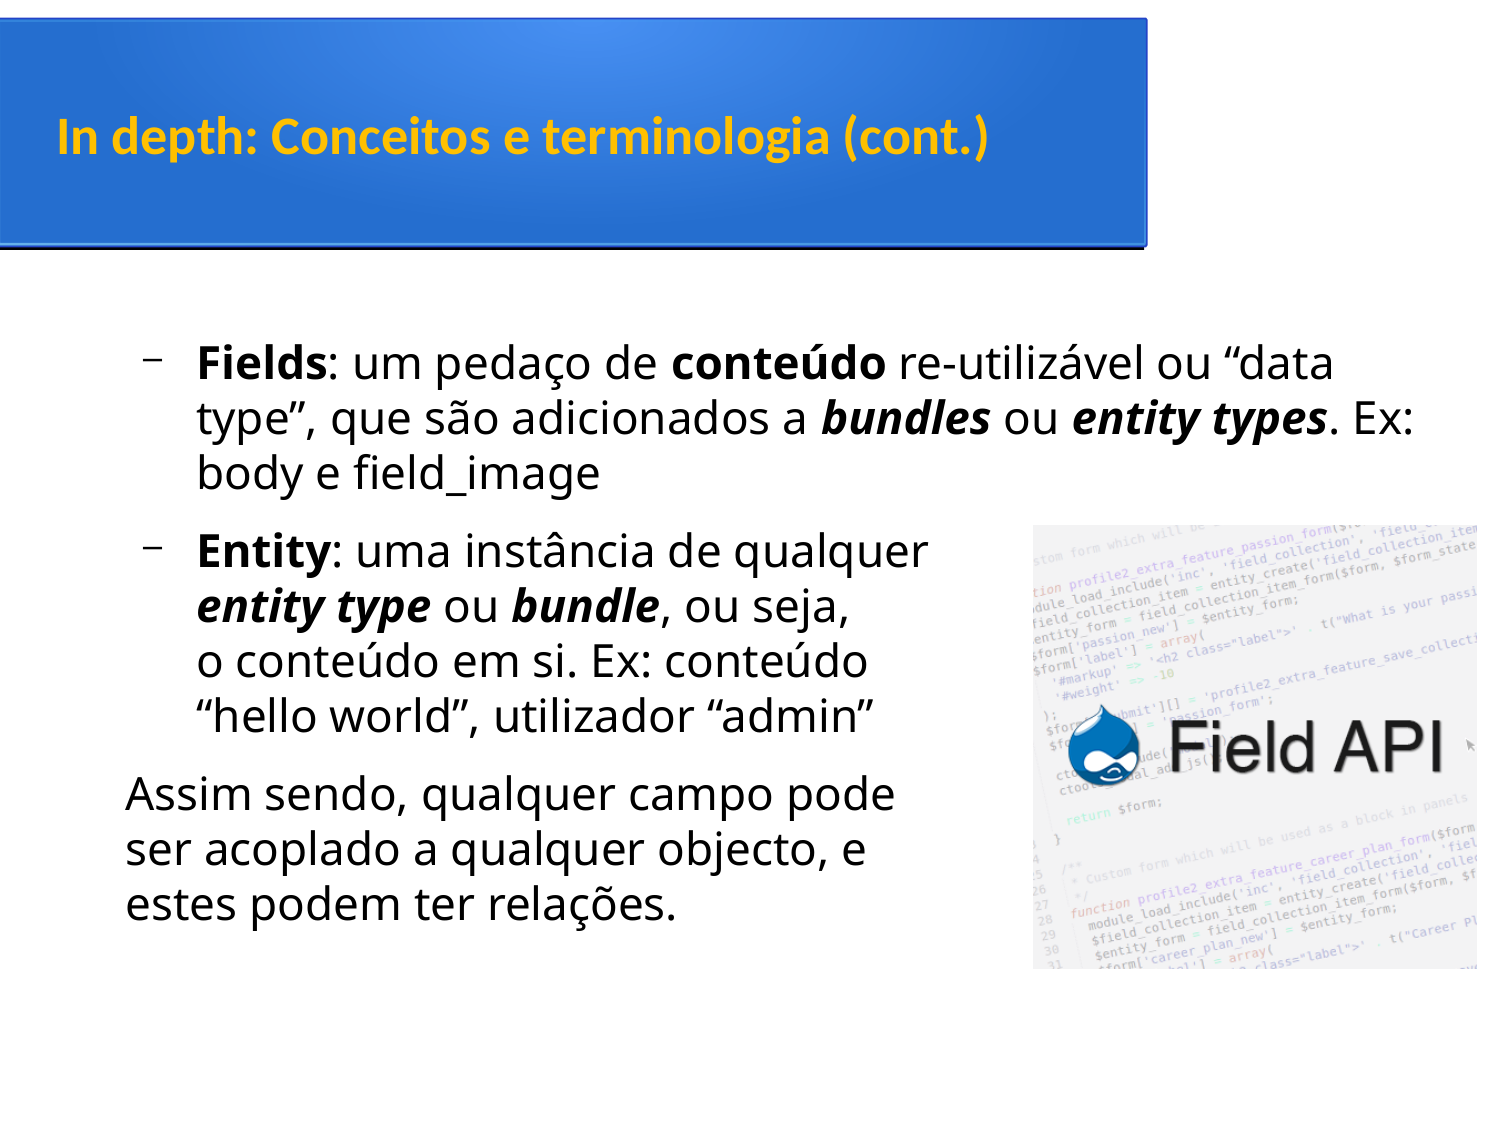

# In depth: Conceitos e terminologia (cont.)
Fields: um pedaço de conteúdo re-utilizável ou “data type”, que são adicionados a bundles ou entity types. Ex: body e field_image
Entity: uma instância de qualquer
entity type ou bundle, ou seja,
o conteúdo em si. Ex: conteúdo
“hello world”, utilizador “admin”
Assim sendo, qualquer campo pode
ser acoplado a qualquer objecto, e
estes podem ter relações.